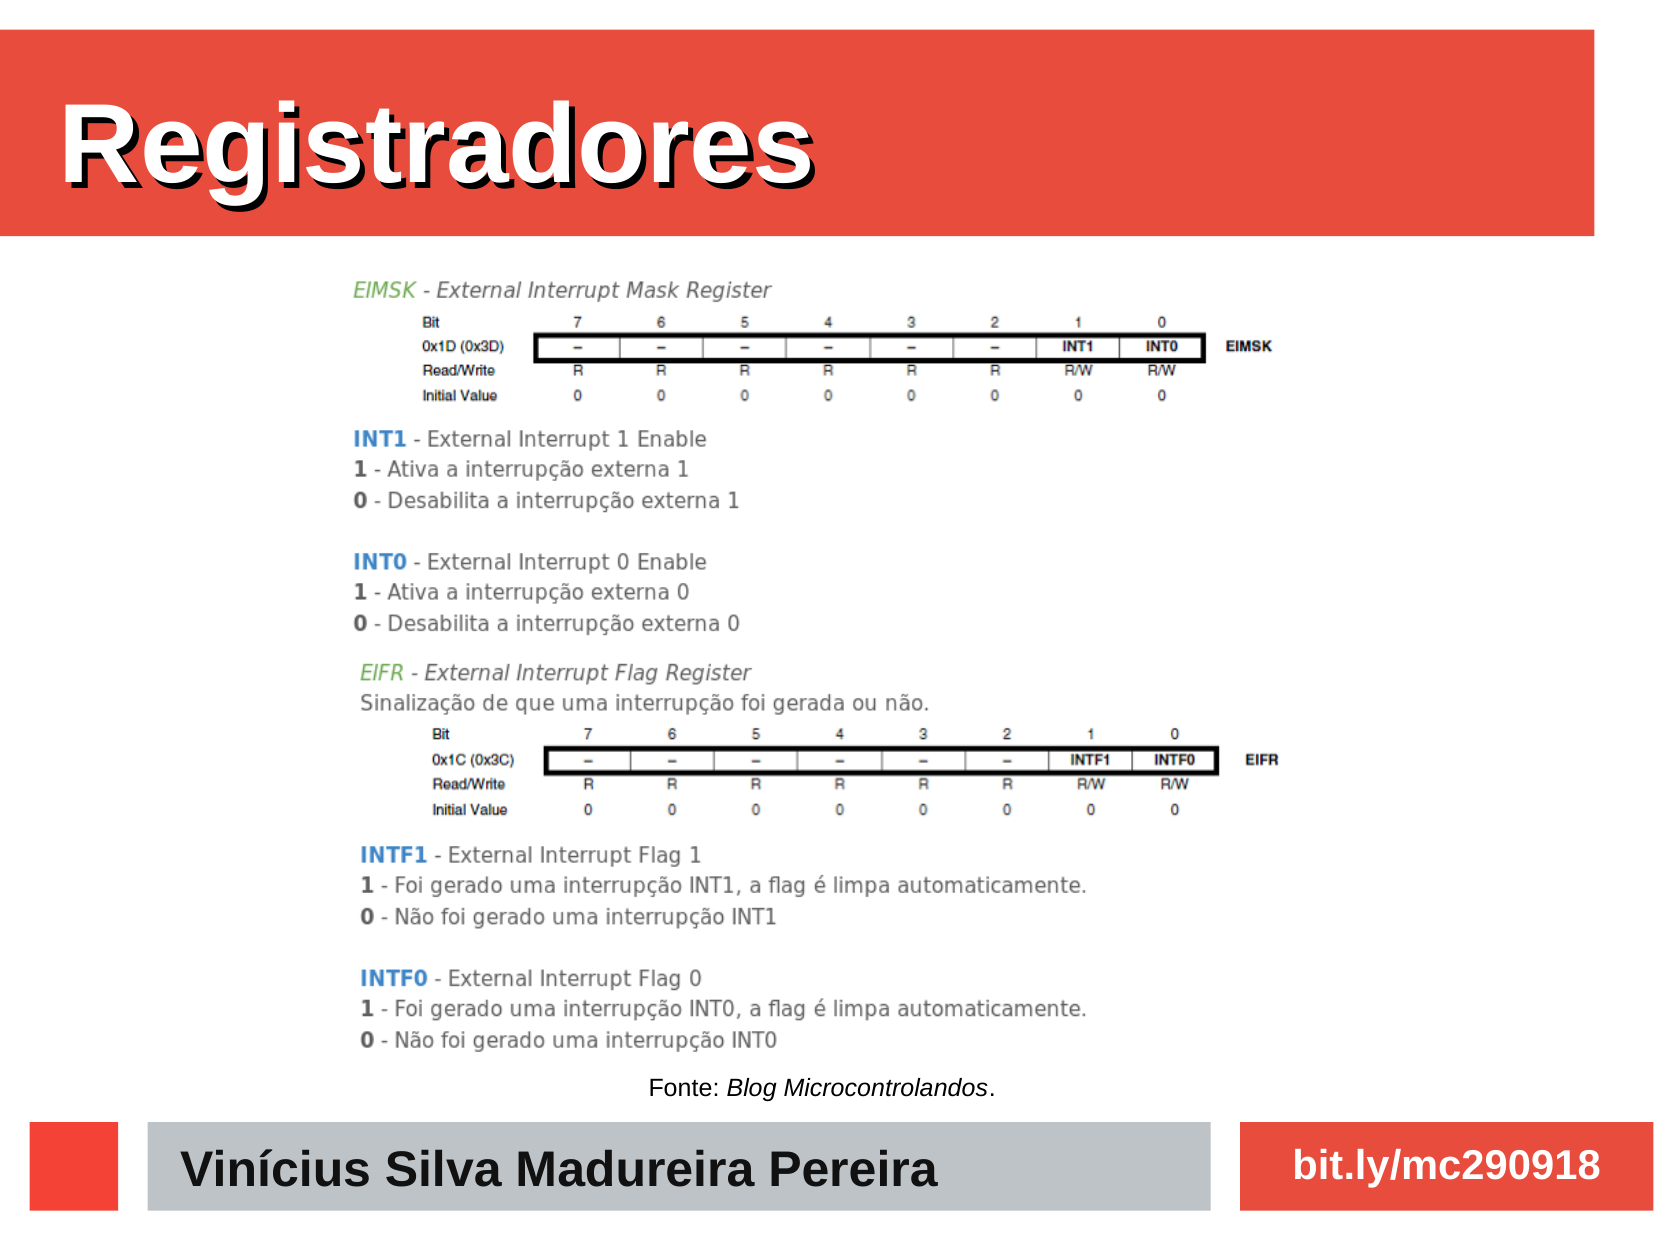

# Registradores
Fonte: Blog Microcontrolandos.
Vinícius Silva Madureira Pereira
bit.ly/mc290918